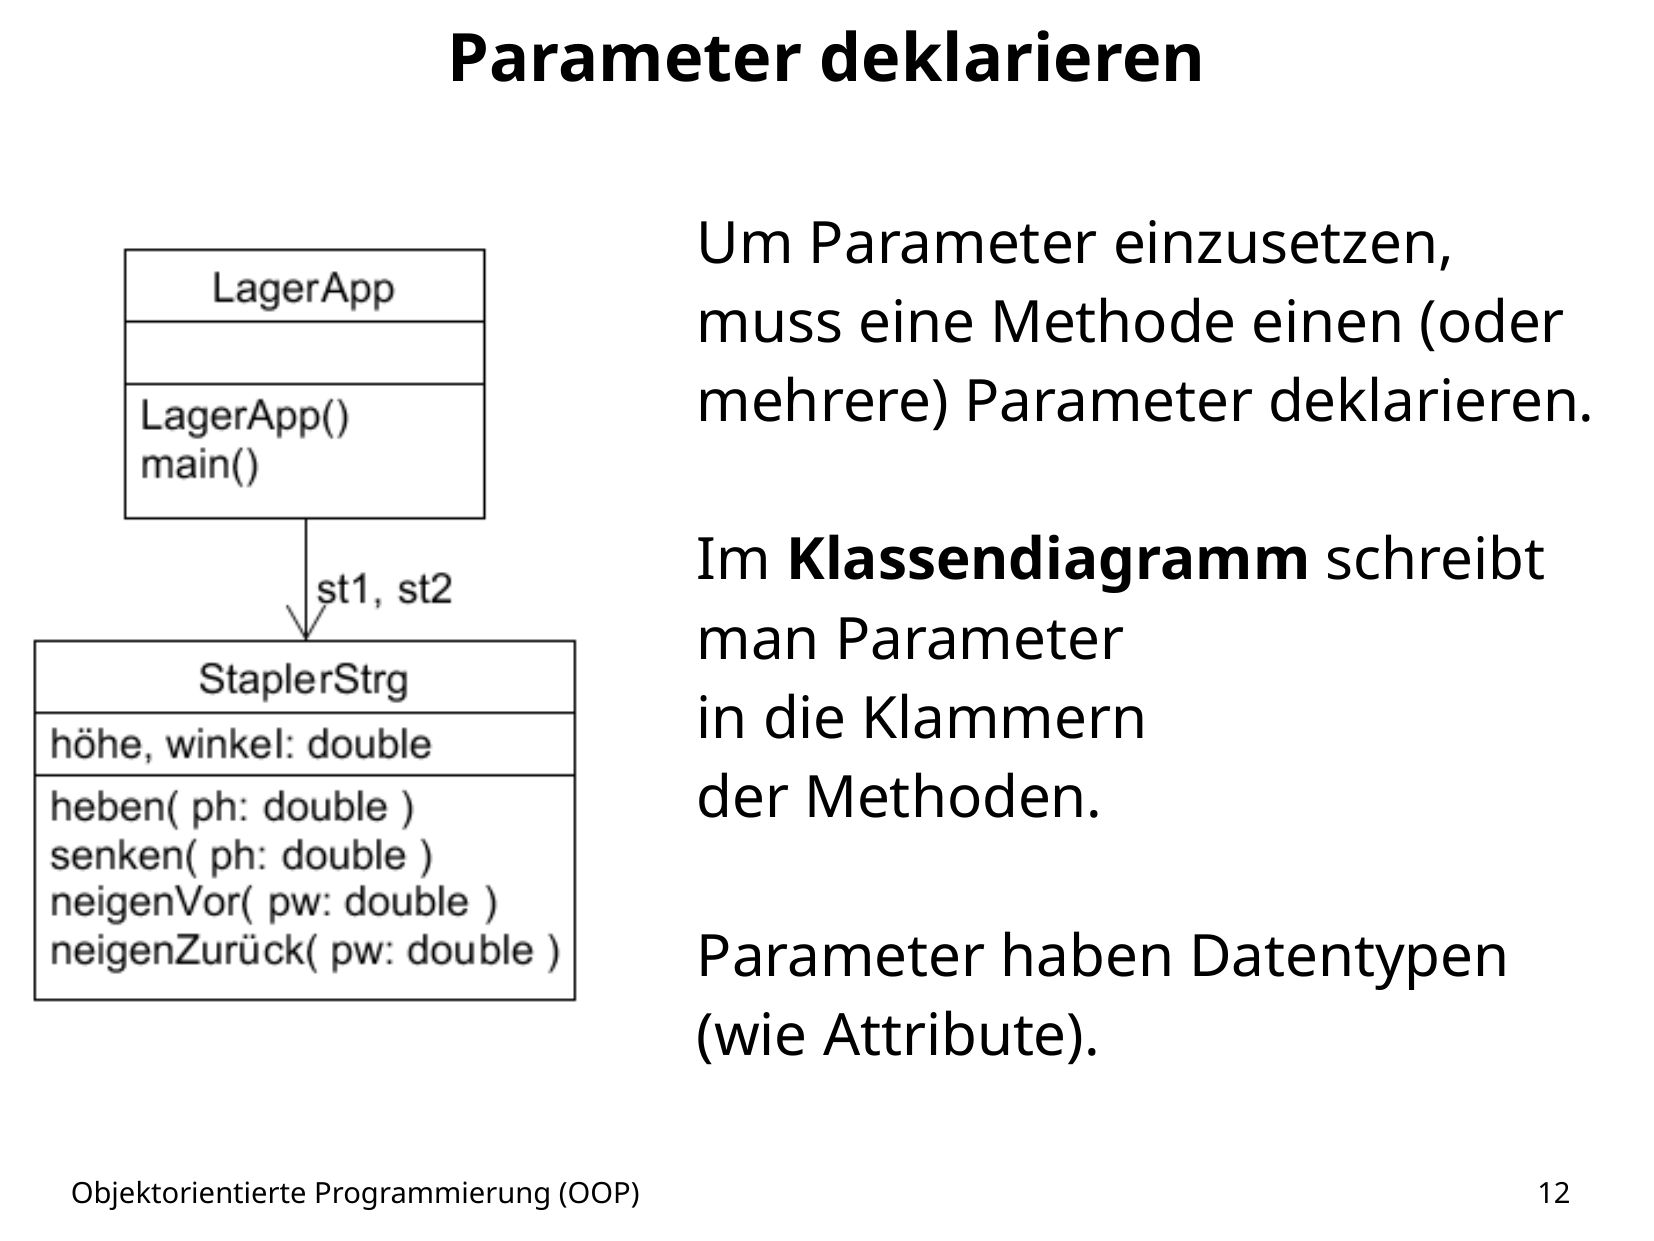

# Parameter deklarieren
Um Parameter einzusetzen,
muss eine Methode einen (oder mehrere) Parameter deklarieren.
Im Klassendiagramm schreibt man Parameter
in die Klammern
der Methoden.
Parameter haben Datentypen (wie Attribute).
Objektorientierte Programmierung (OOP)
12